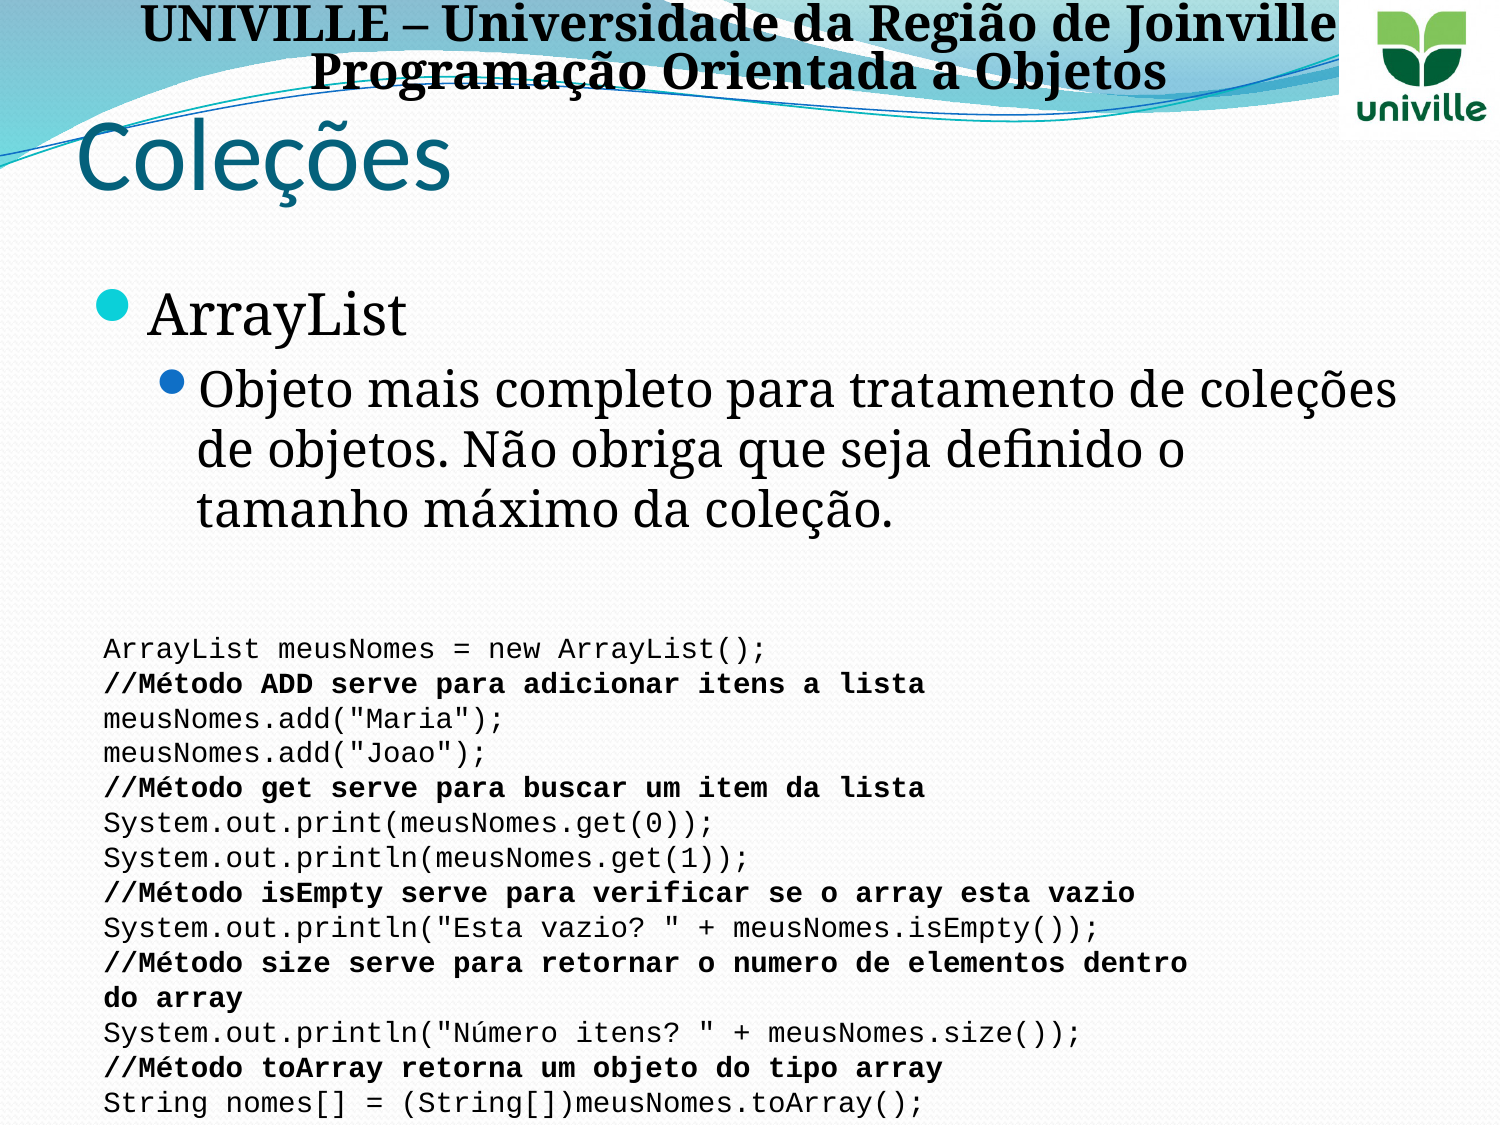

UNIVILLE – Universidade da Região de Joinville
Programação Orientada a Objetos
# Coleções
ArrayList
Objeto mais completo para tratamento de coleções de objetos. Não obriga que seja definido o tamanho máximo da coleção.
ArrayList meusNomes = new ArrayList();
//Método ADD serve para adicionar itens a lista
meusNomes.add("Maria");
meusNomes.add("Joao");
//Método get serve para buscar um item da lista
System.out.print(meusNomes.get(0));
System.out.println(meusNomes.get(1));
//Método isEmpty serve para verificar se o array esta vazio
System.out.println("Esta vazio? " + meusNomes.isEmpty());
//Método size serve para retornar o numero de elementos dentro do array
System.out.println("Número itens? " + meusNomes.size());
//Método toArray retorna um objeto do tipo array
String nomes[] = (String[])meusNomes.toArray();